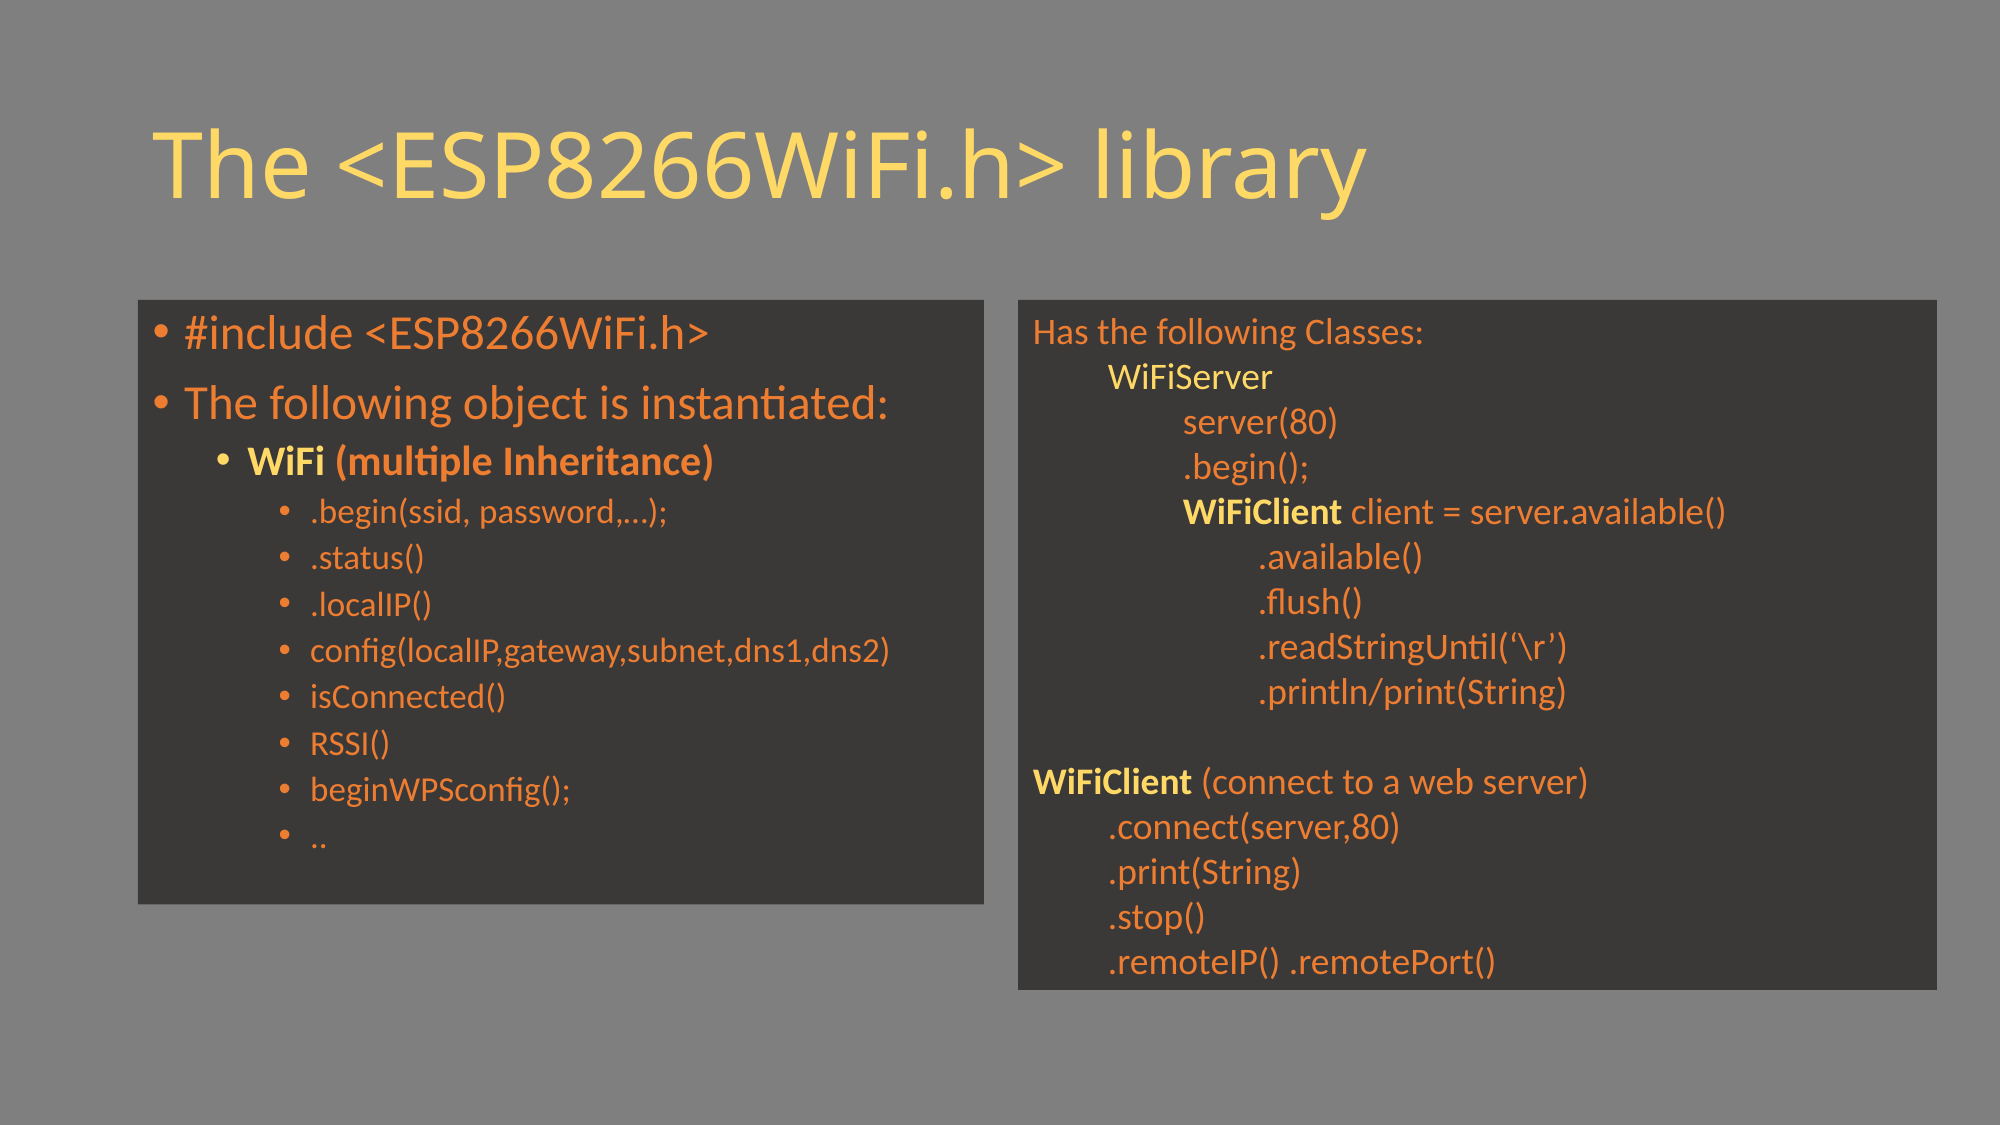

# The <ESP8266WiFi.h> library
#include <ESP8266WiFi.h>
The following object is instantiated:
WiFi (multiple Inheritance)
.begin(ssid, password,…);
.status()
.localIP()
config(localIP,gateway,subnet,dns1,dns2)
isConnected()
RSSI()
beginWPSconfig();
..
Has the following Classes:
WiFiServer
server(80)
.begin();
WiFiClient client = server.available()
.available()
.flush()
.readStringUntil(‘\r’)
.println/print(String)
WiFiClient (connect to a web server)
.connect(server,80)
.print(String)
.stop()
.remoteIP() .remotePort()